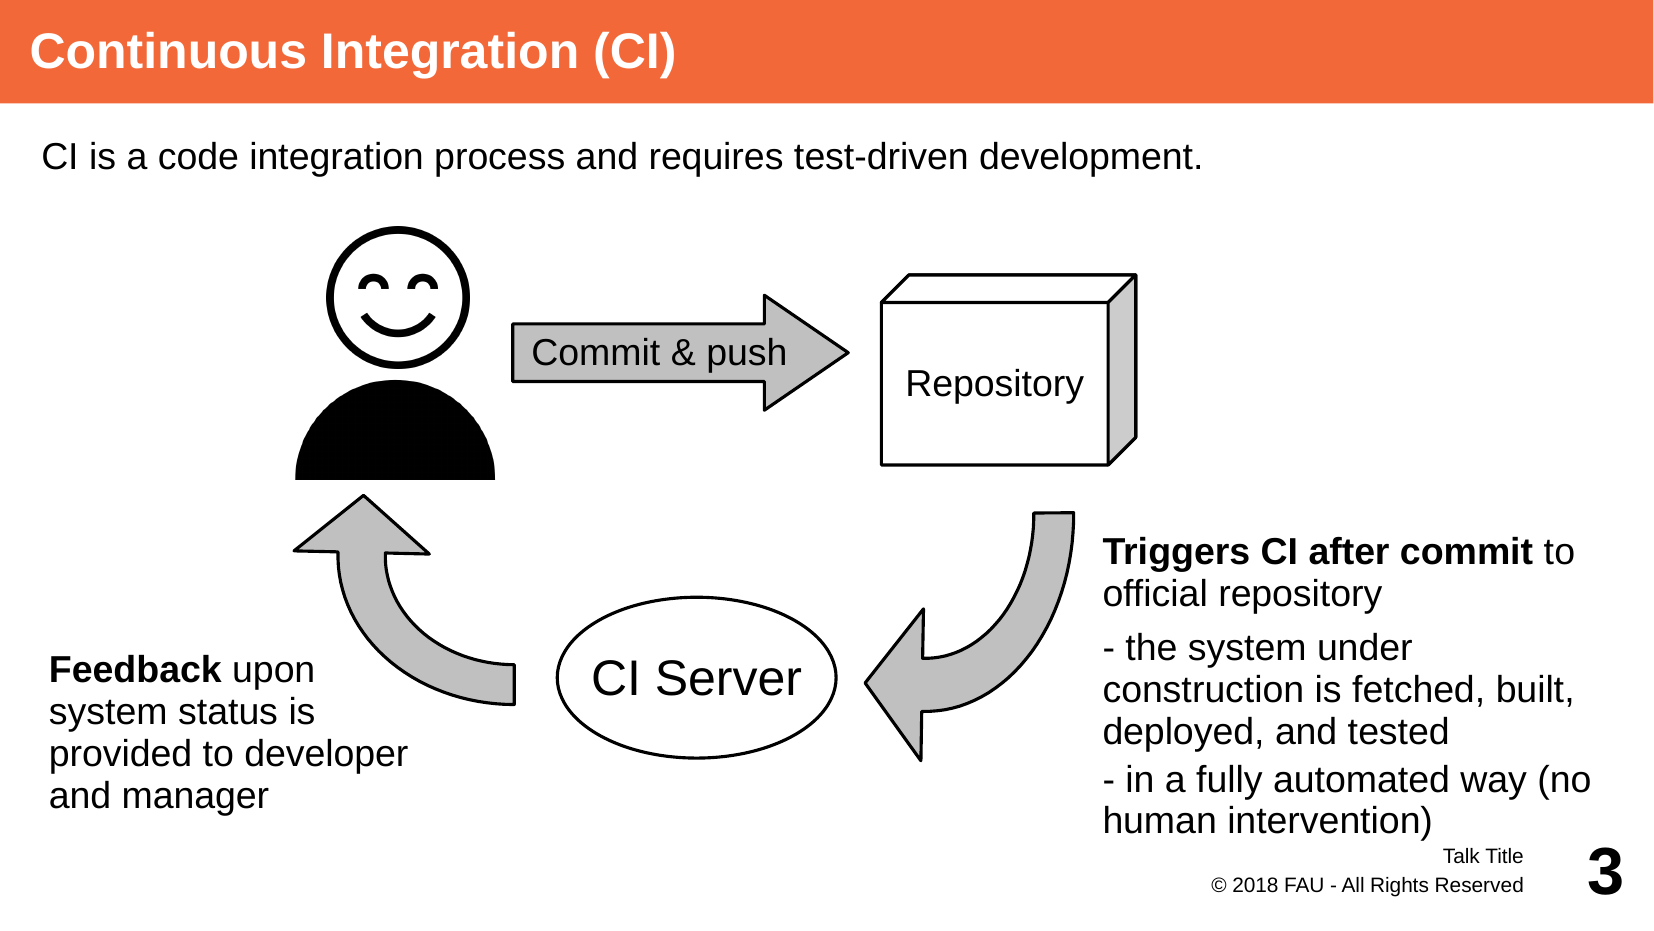

# Continuous Integration (CI)
CI is a code integration process and requires test-driven development.
Repository
Commit & push
Triggers CI after commit to official repository
- the system under construction is fetched, built, deployed, and tested
- in a fully automated way (no human intervention)
CI Server
Feedback upon system status is provided to developer and manager
Talk Title
3
© 2018 FAU - All Rights Reserved